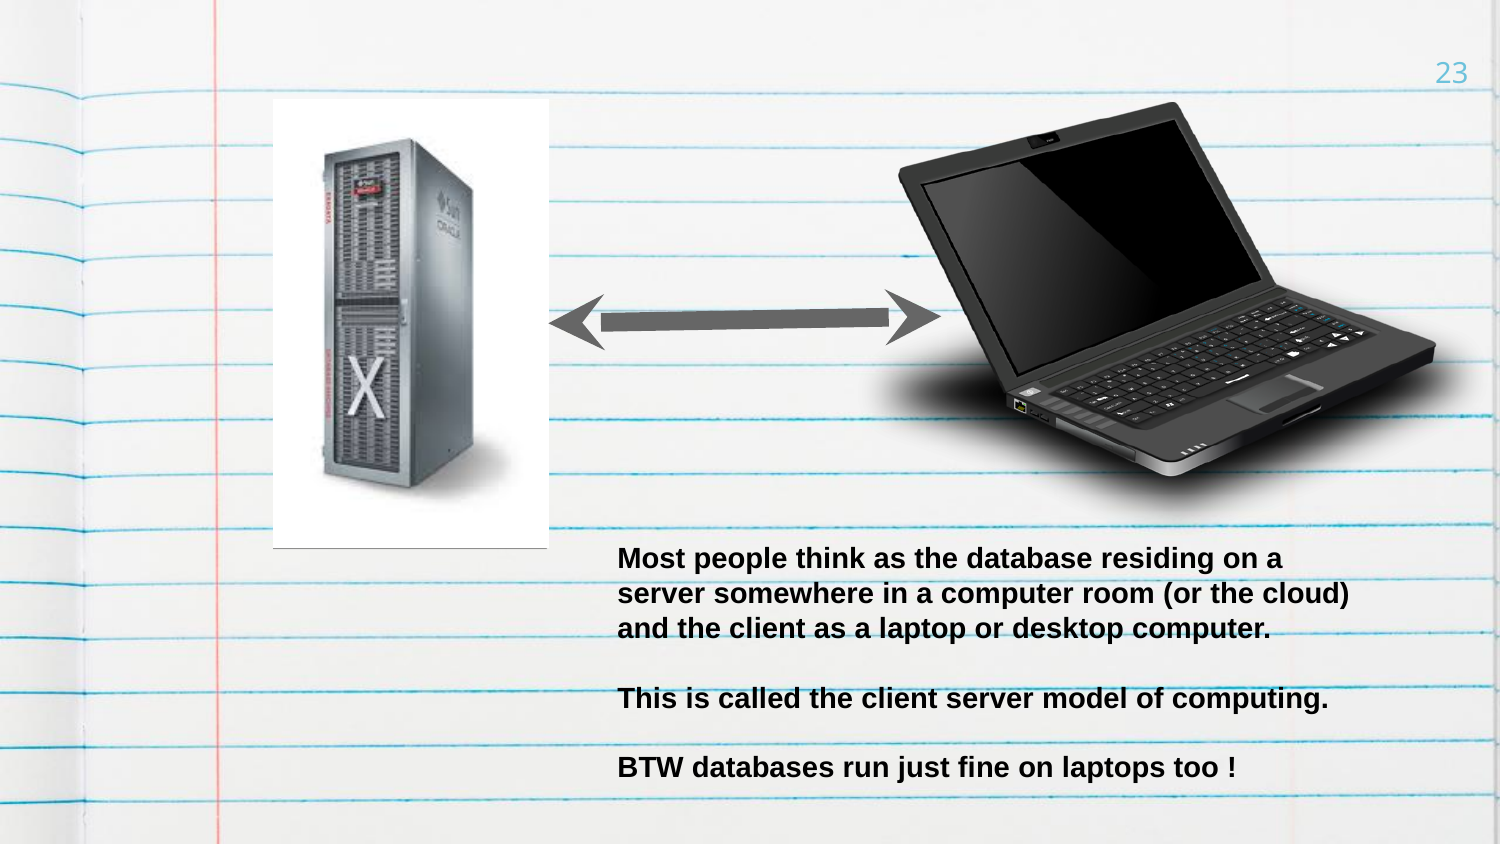

Most people think as the database residing on a server somewhere in a computer room (or the cloud) and the client as a laptop or desktop computer.
This is called the client server model of computing.
BTW databases run just fine on laptops too !